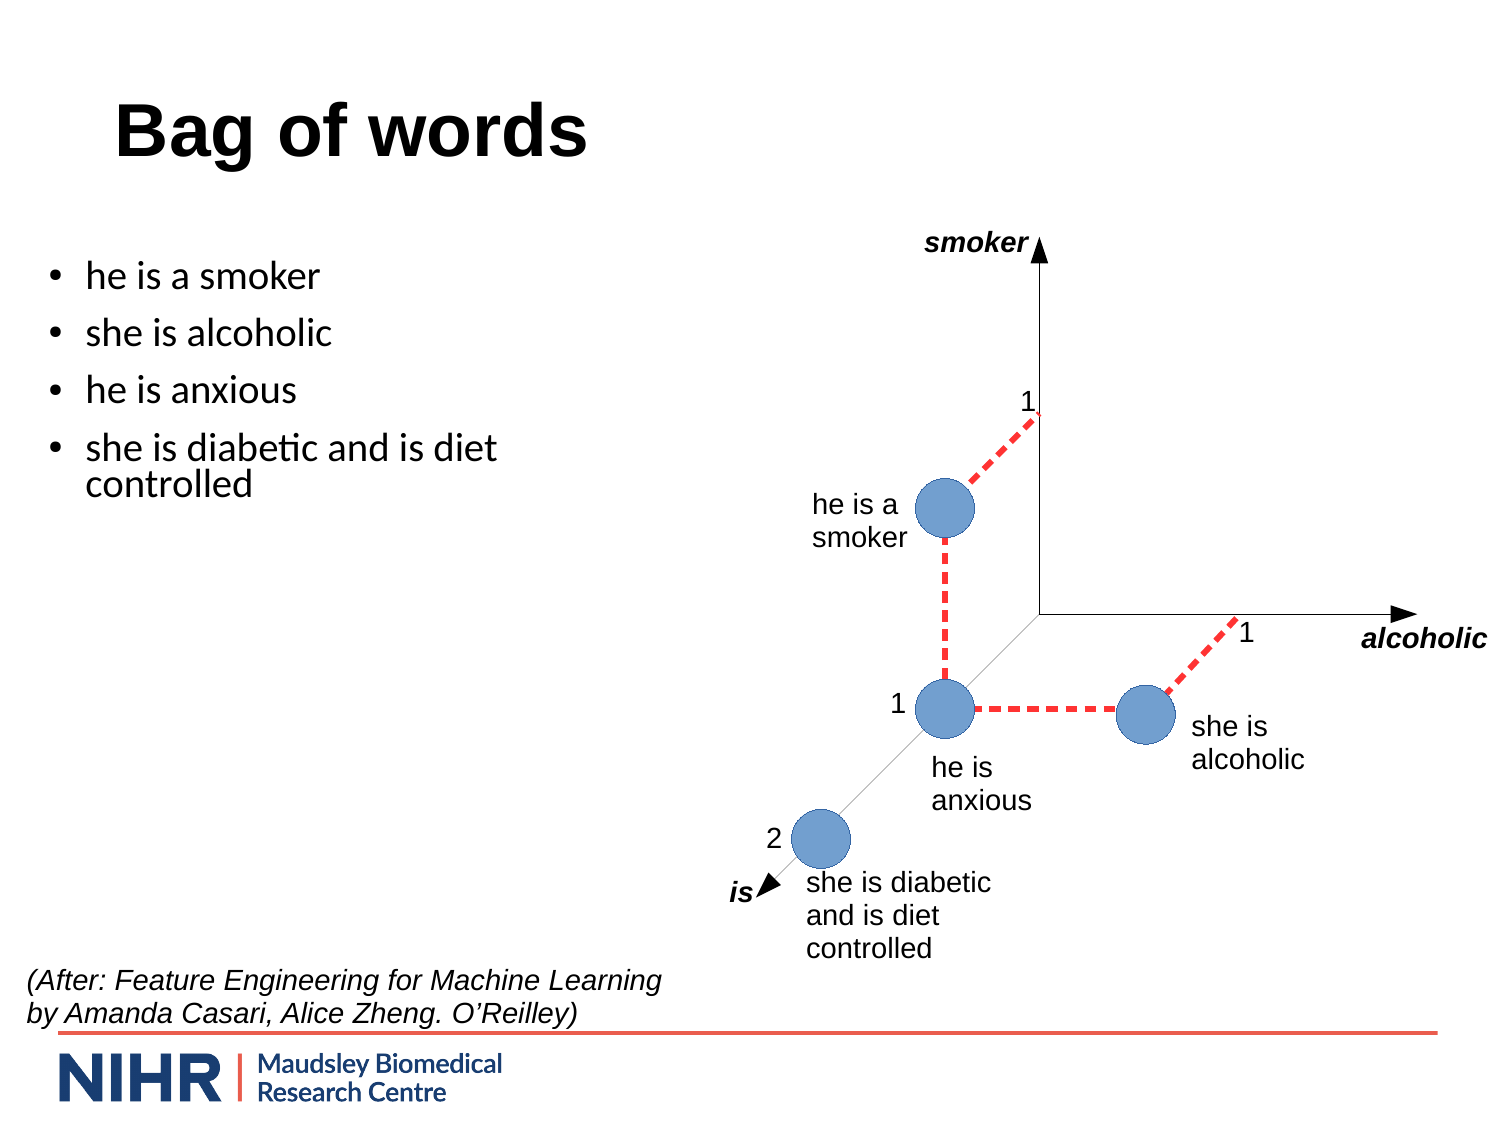

Bag of words
smoker
# he is a smoker
she is alcoholic
he is anxious
she is diabetic and is diet controlled
1
he is a
smoker
1
alcoholic
1
she is
alcoholic
he is
anxious
2
she is diabetic
and is diet
controlled
is
(After: Feature Engineering for Machine Learning
by Amanda Casari, Alice Zheng. O’Reilley)